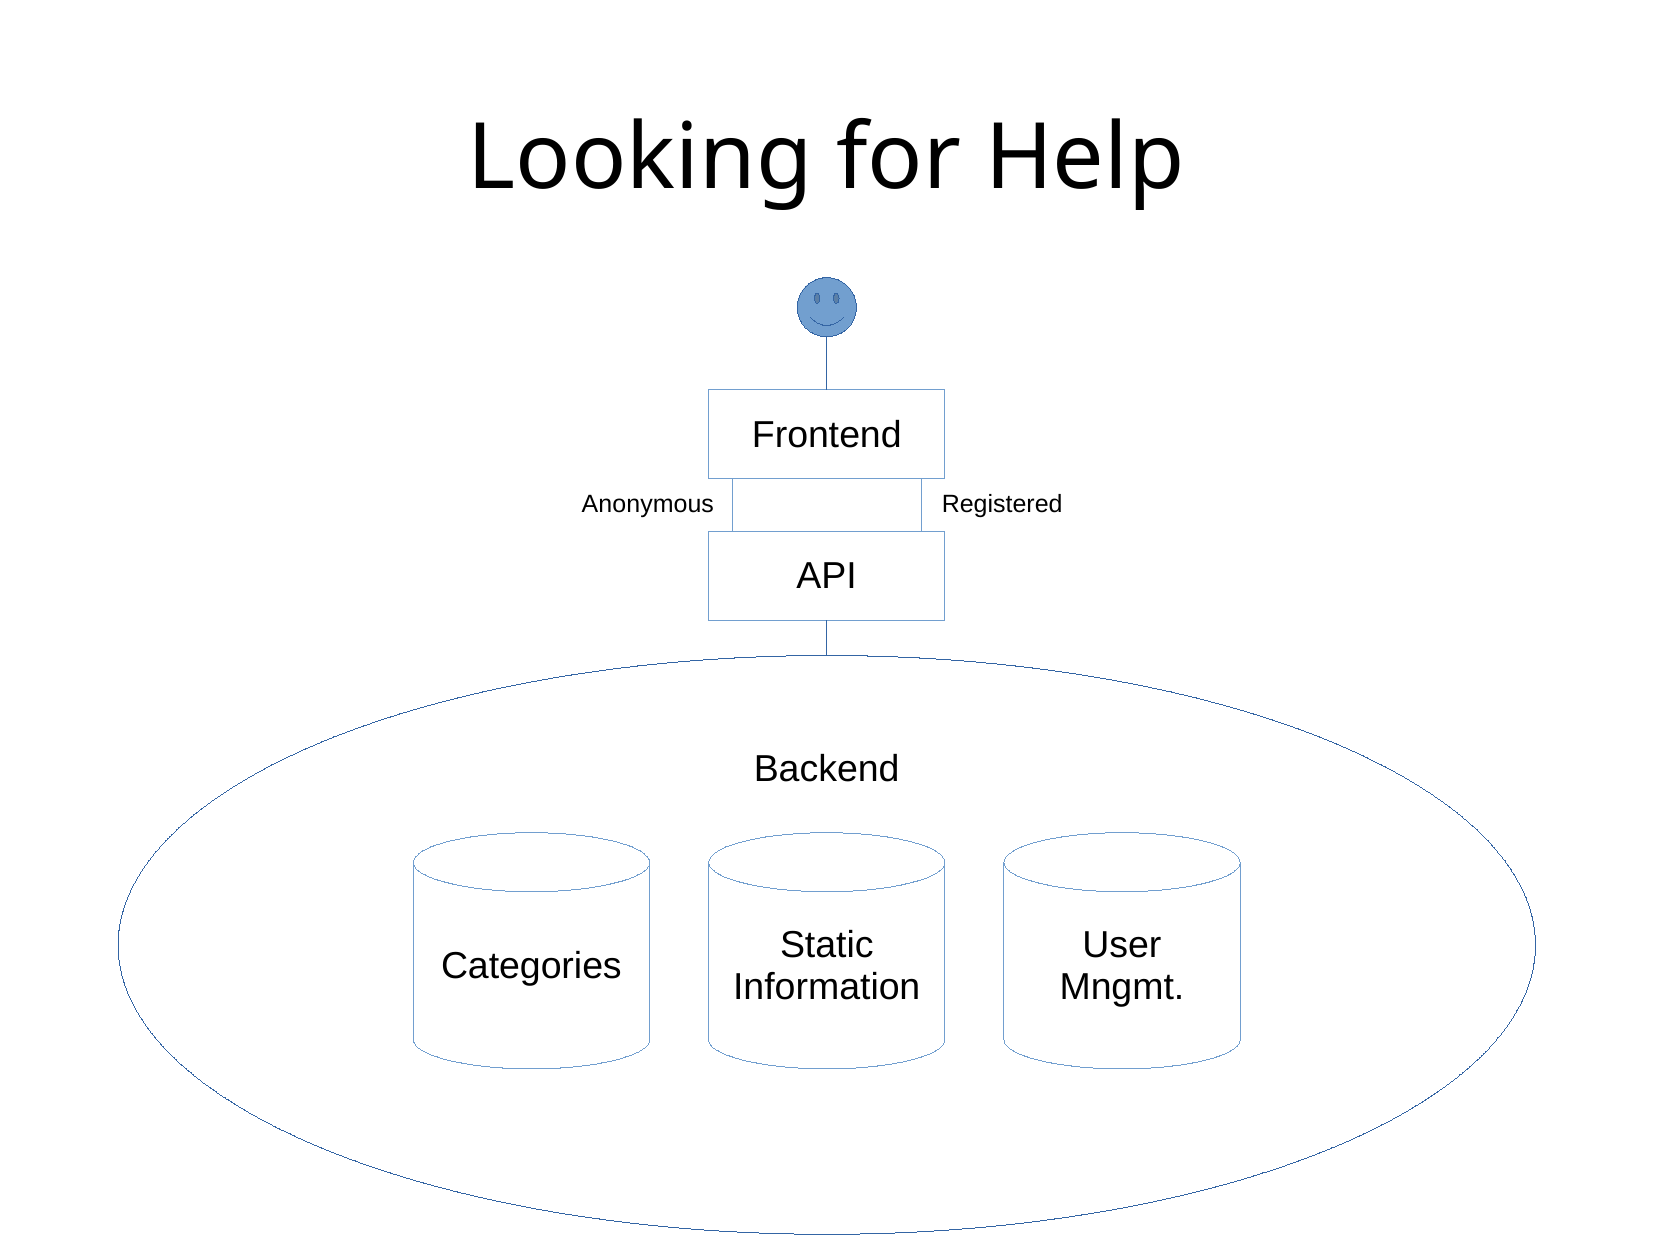

# Looking for Help
Frontend
Anonymous
Registered
API
Backend
Categories
Static Information
User Mngmt.